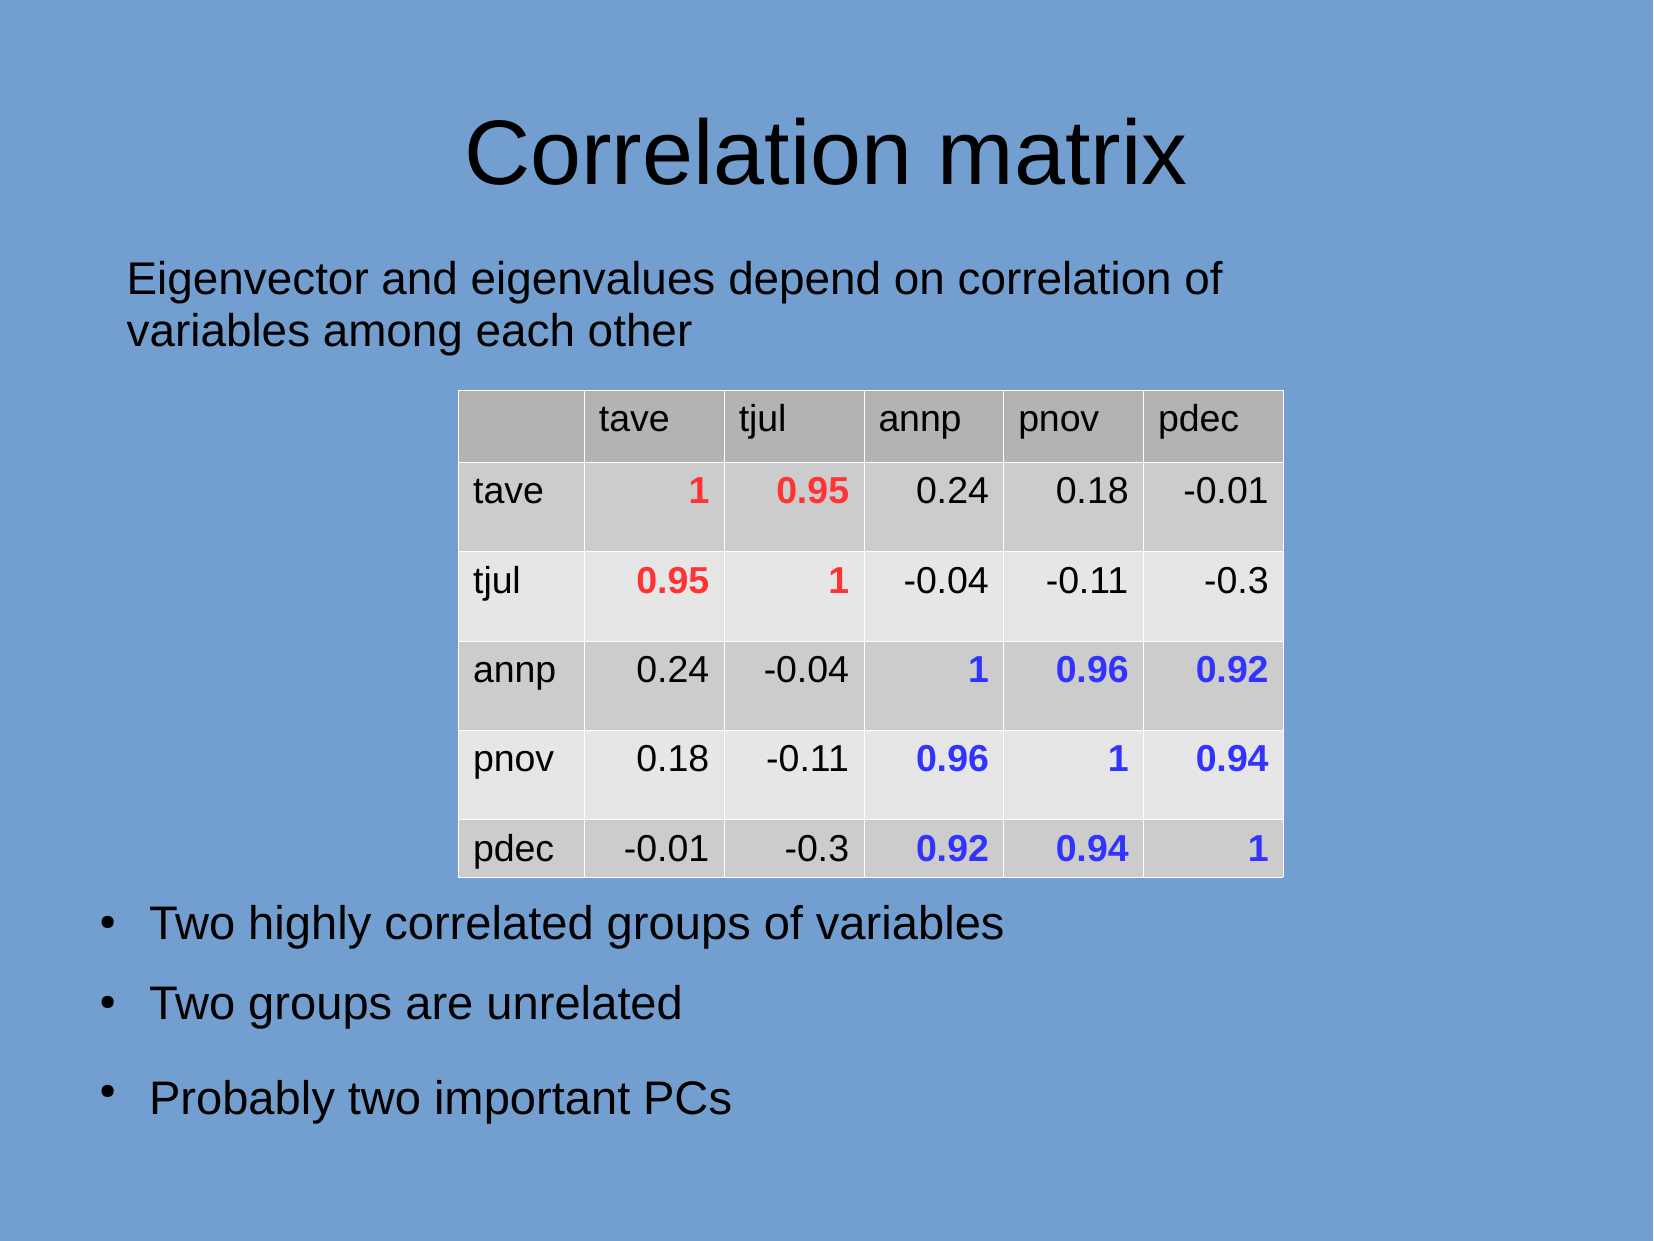

# Correlation matrix
Eigenvector and eigenvalues depend on correlation of variables among each other
| | tave | tjul | annp | pnov | pdec |
| --- | --- | --- | --- | --- | --- |
| tave | 1 | 0.95 | 0.24 | 0.18 | -0.01 |
| tjul | 0.95 | 1 | -0.04 | -0.11 | -0.3 |
| annp | 0.24 | -0.04 | 1 | 0.96 | 0.92 |
| pnov | 0.18 | -0.11 | 0.96 | 1 | 0.94 |
| pdec | -0.01 | -0.3 | 0.92 | 0.94 | 1 |
Two highly correlated groups of variables
Two groups are unrelated
Probably two important PCs